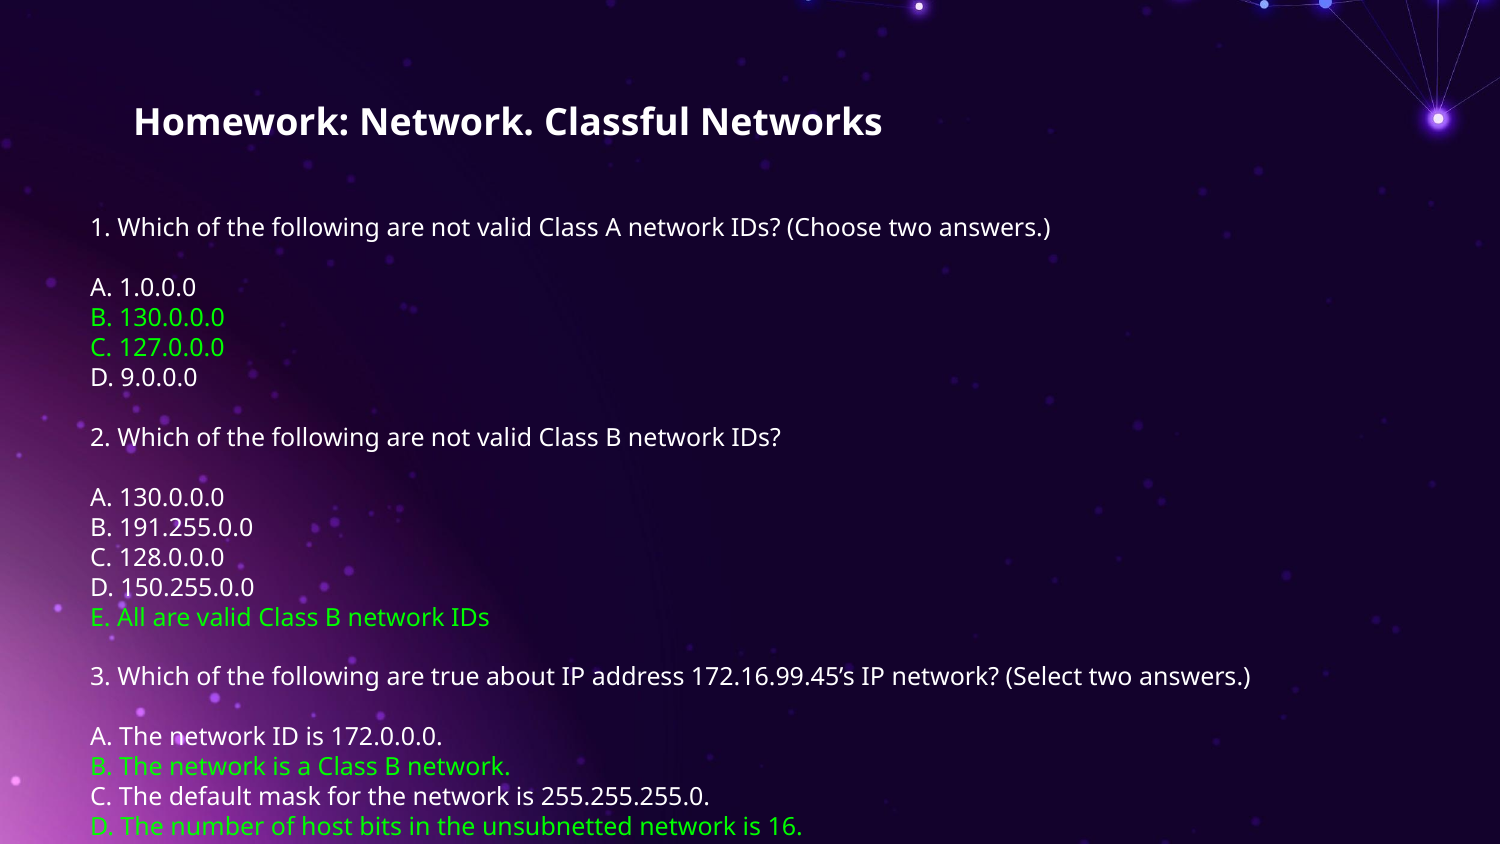

# Homework: Network. Classful Networks
1. Which of the following are not valid Class A network IDs? (Choose two answers.)
A. 1.0.0.0
B. 130.0.0.0
C. 127.0.0.0
D. 9.0.0.0
2. Which of the following are not valid Class B network IDs?
A. 130.0.0.0
B. 191.255.0.0
C. 128.0.0.0
D. 150.255.0.0
E. All are valid Class B network IDs
3. Which of the following are true about IP address 172.16.99.45’s IP network? (Select two answers.)
A. The network ID is 172.0.0.0.
B. The network is a Class B network.
C. The default mask for the network is 255.255.255.0.
D. The number of host bits in the unsubnetted network is 16.